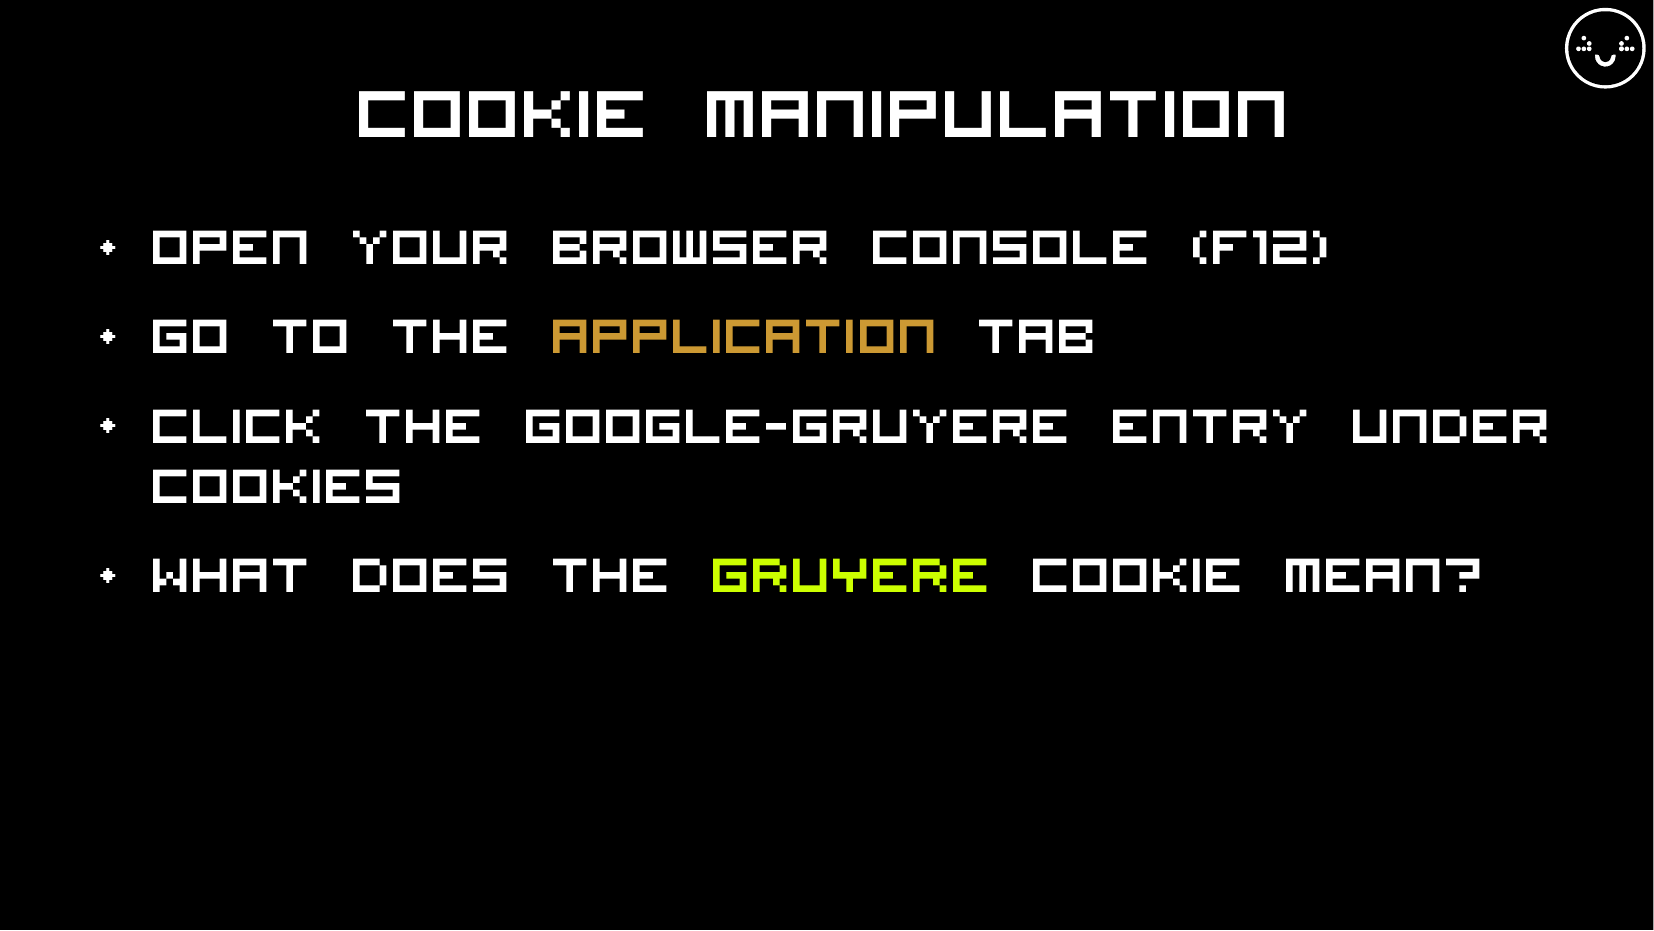

# Cookie manipulation
Open your browser console (F12)
Go to the Application tab
Click the google-gruyere entry under cookies
What does the GRUYERE cookie mean?